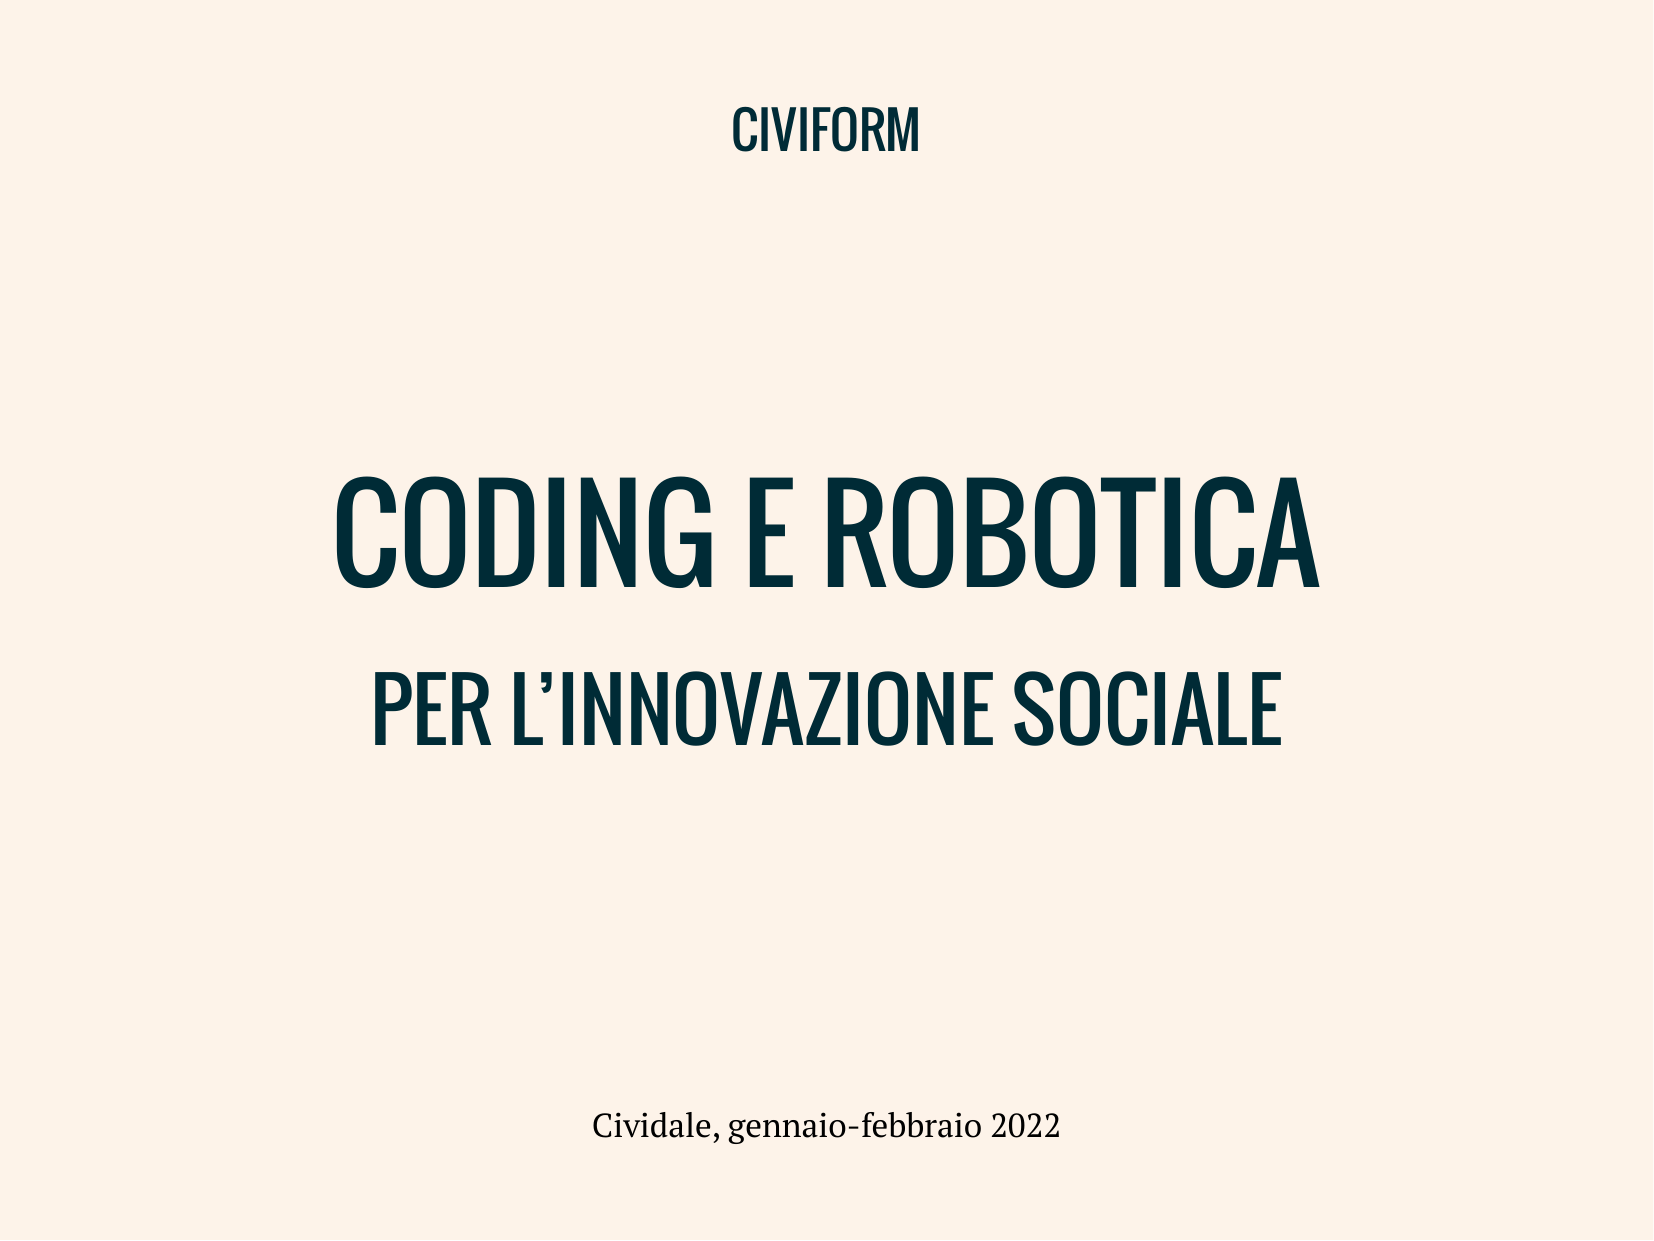

CIVIFORM
# CODING E ROBOTICA
Per l’innovazione sociale
Cividale, gennaio-febbraio 2022